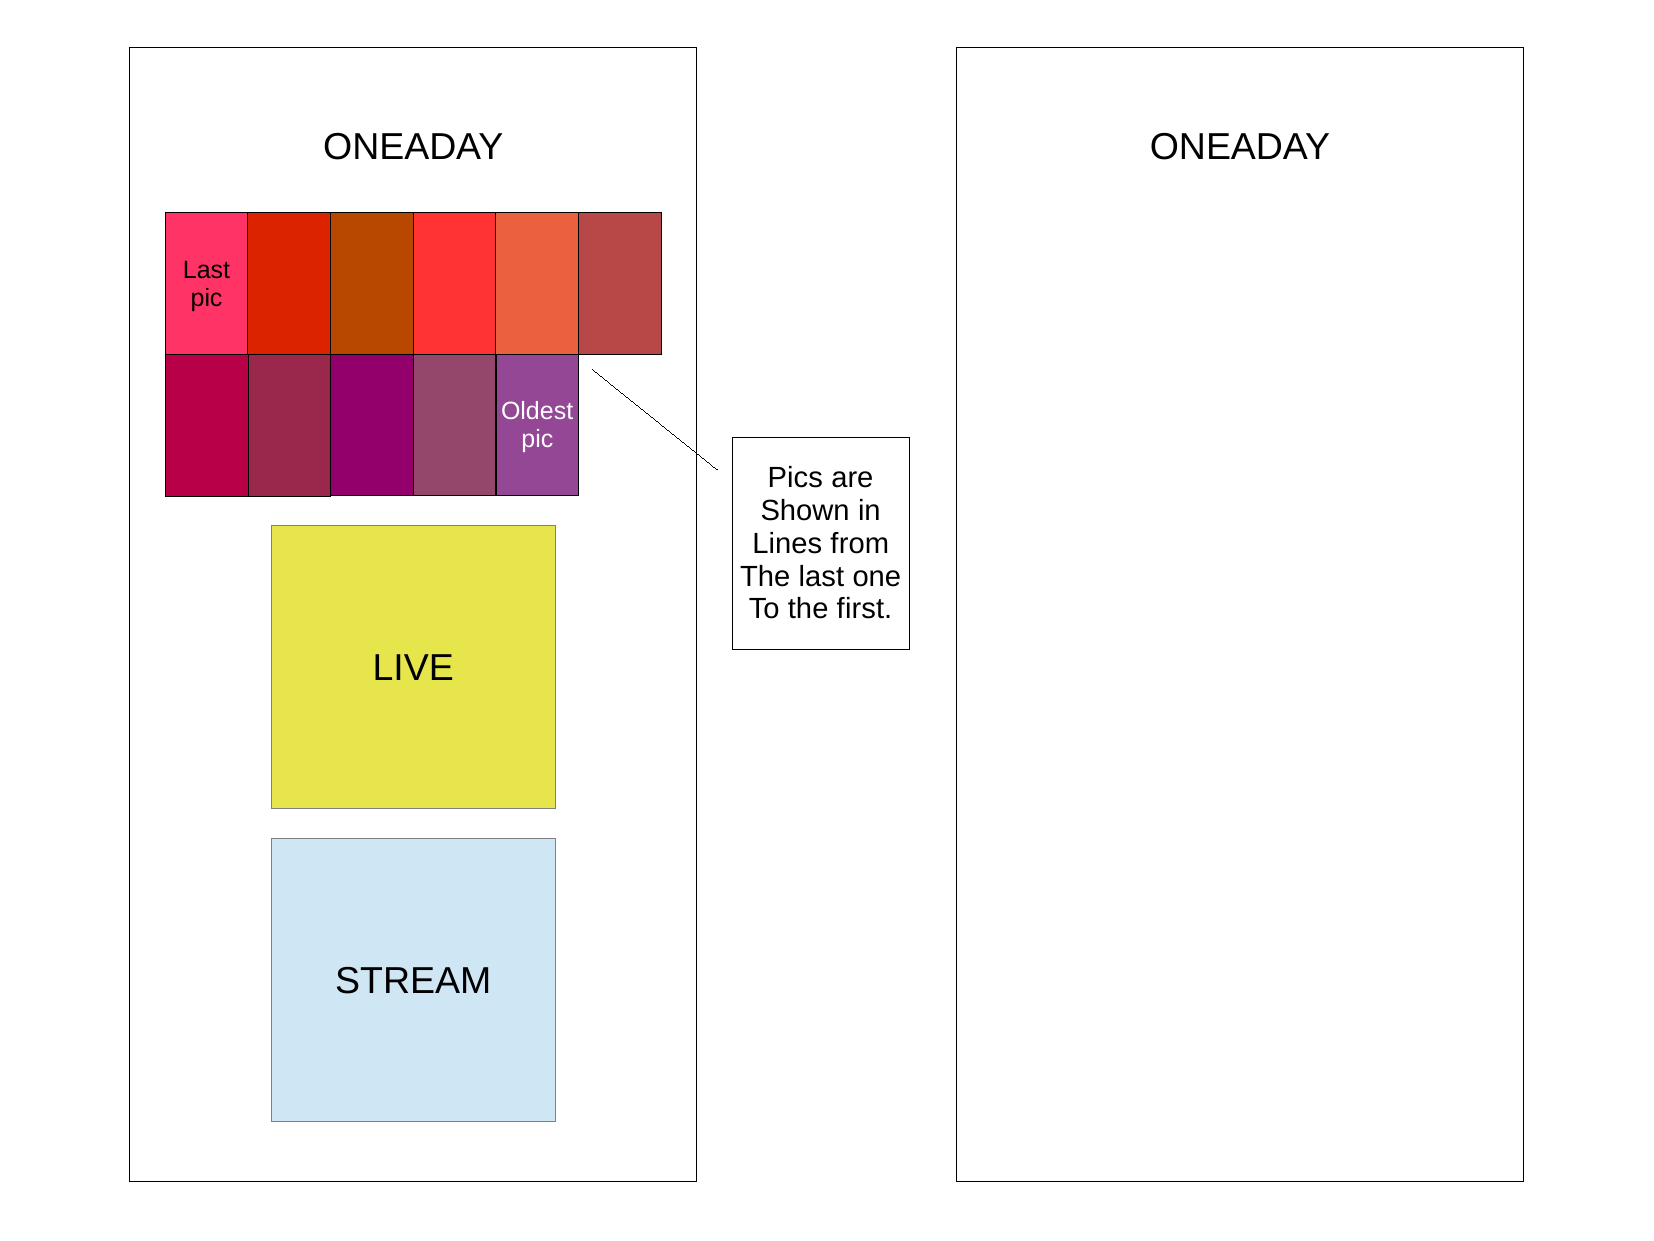

ONEADAY
ONEADAY
Last
pic
Oldest
pic
Pics are
Shown in
Lines from
The last one
To the first.
LIVE
STREAM